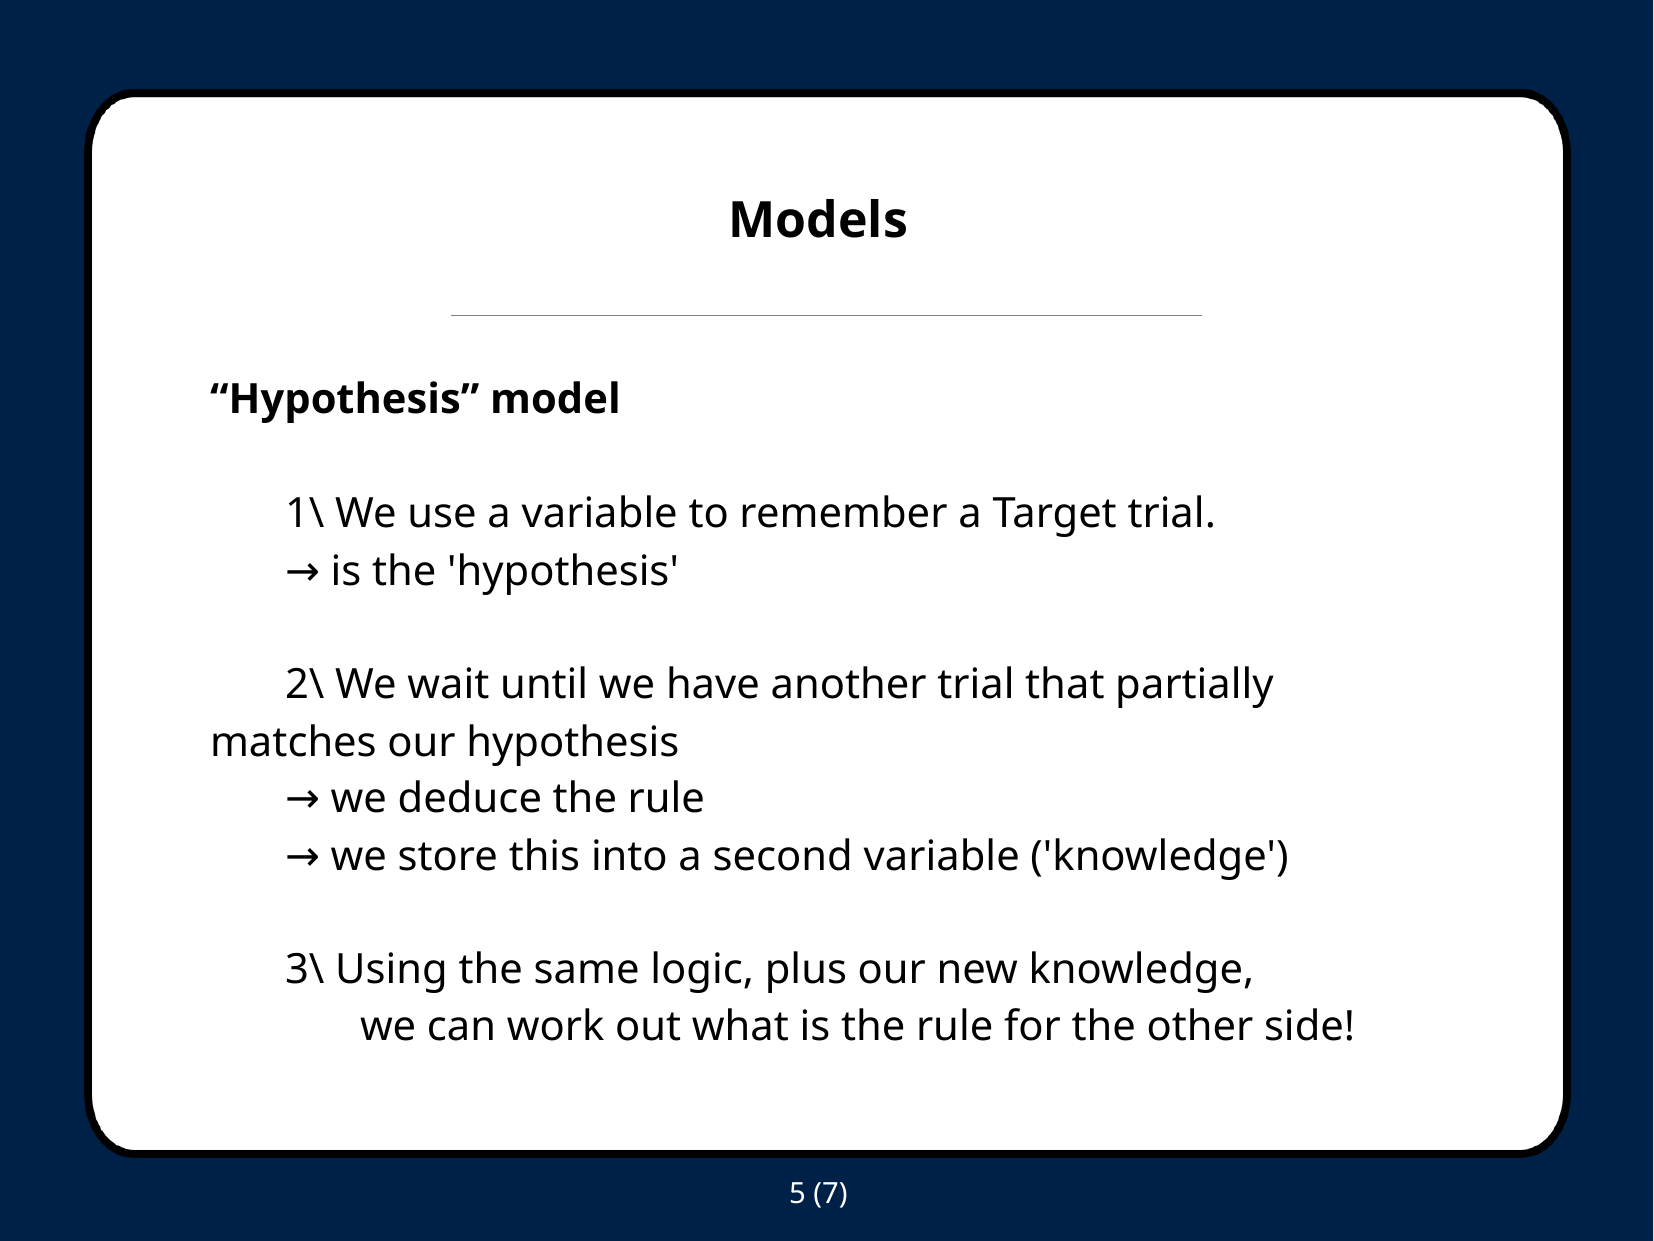

# Models
“Hypothesis” model
	1\ We use a variable to remember a Target trial.
	→ is the 'hypothesis'
	2\ We wait until we have another trial that partially matches our hypothesis
	→ we deduce the rule
	→ we store this into a second variable ('knowledge')
	3\ Using the same logic, plus our new knowledge,
		we can work out what is the rule for the other side!
5 (7)